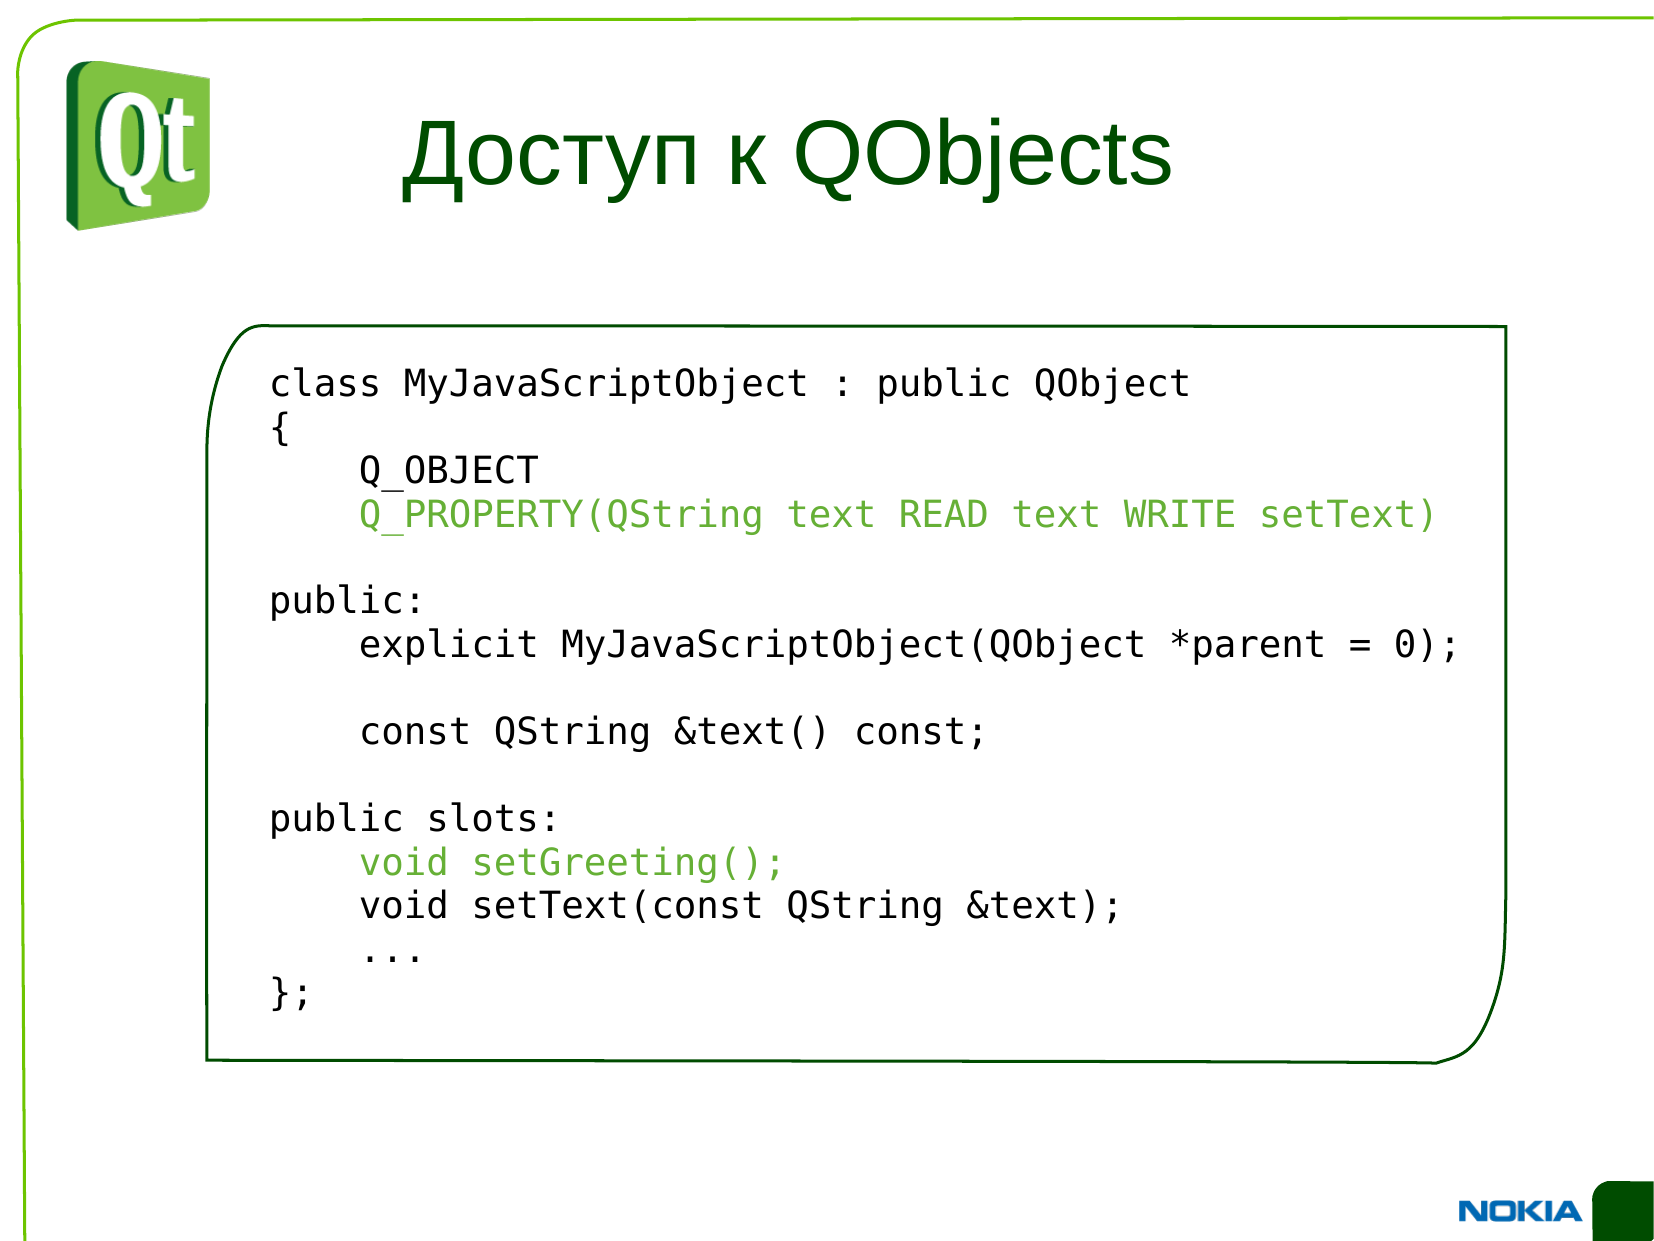

# Доступ к QObjects
class MyJavaScriptObject : public QObject
{
 Q_OBJECT
 Q_PROPERTY(QString text READ text WRITE setText)
public:
 explicit MyJavaScriptObject(QObject *parent = 0);
 const QString &text() const;
public slots:
 void setGreeting();
 void setText(const QString &text);
 ...
};